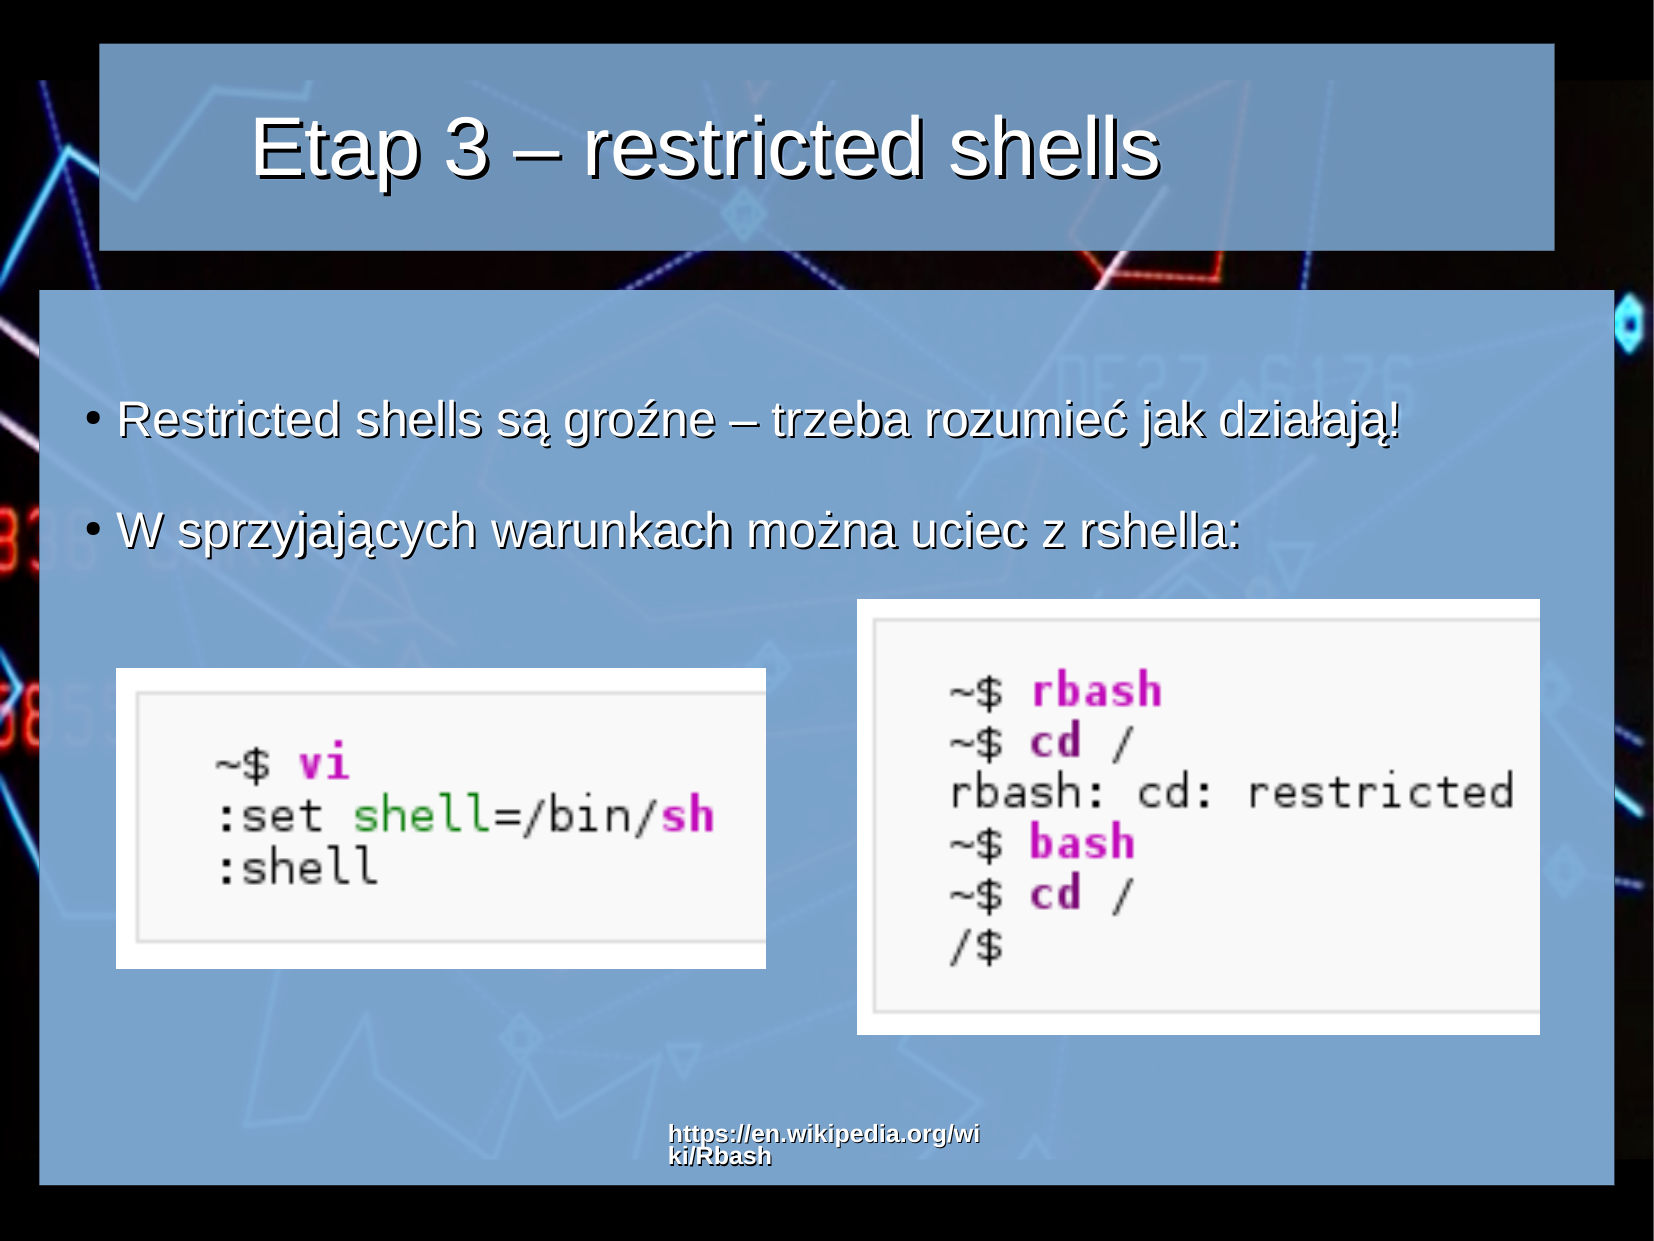

# Etap 3 – restricted shells
 Restricted shells są groźne – trzeba rozumieć jak działają!
 W sprzyjających warunkach można uciec z rshella:
https://en.wikipedia.org/wiki/Rbash